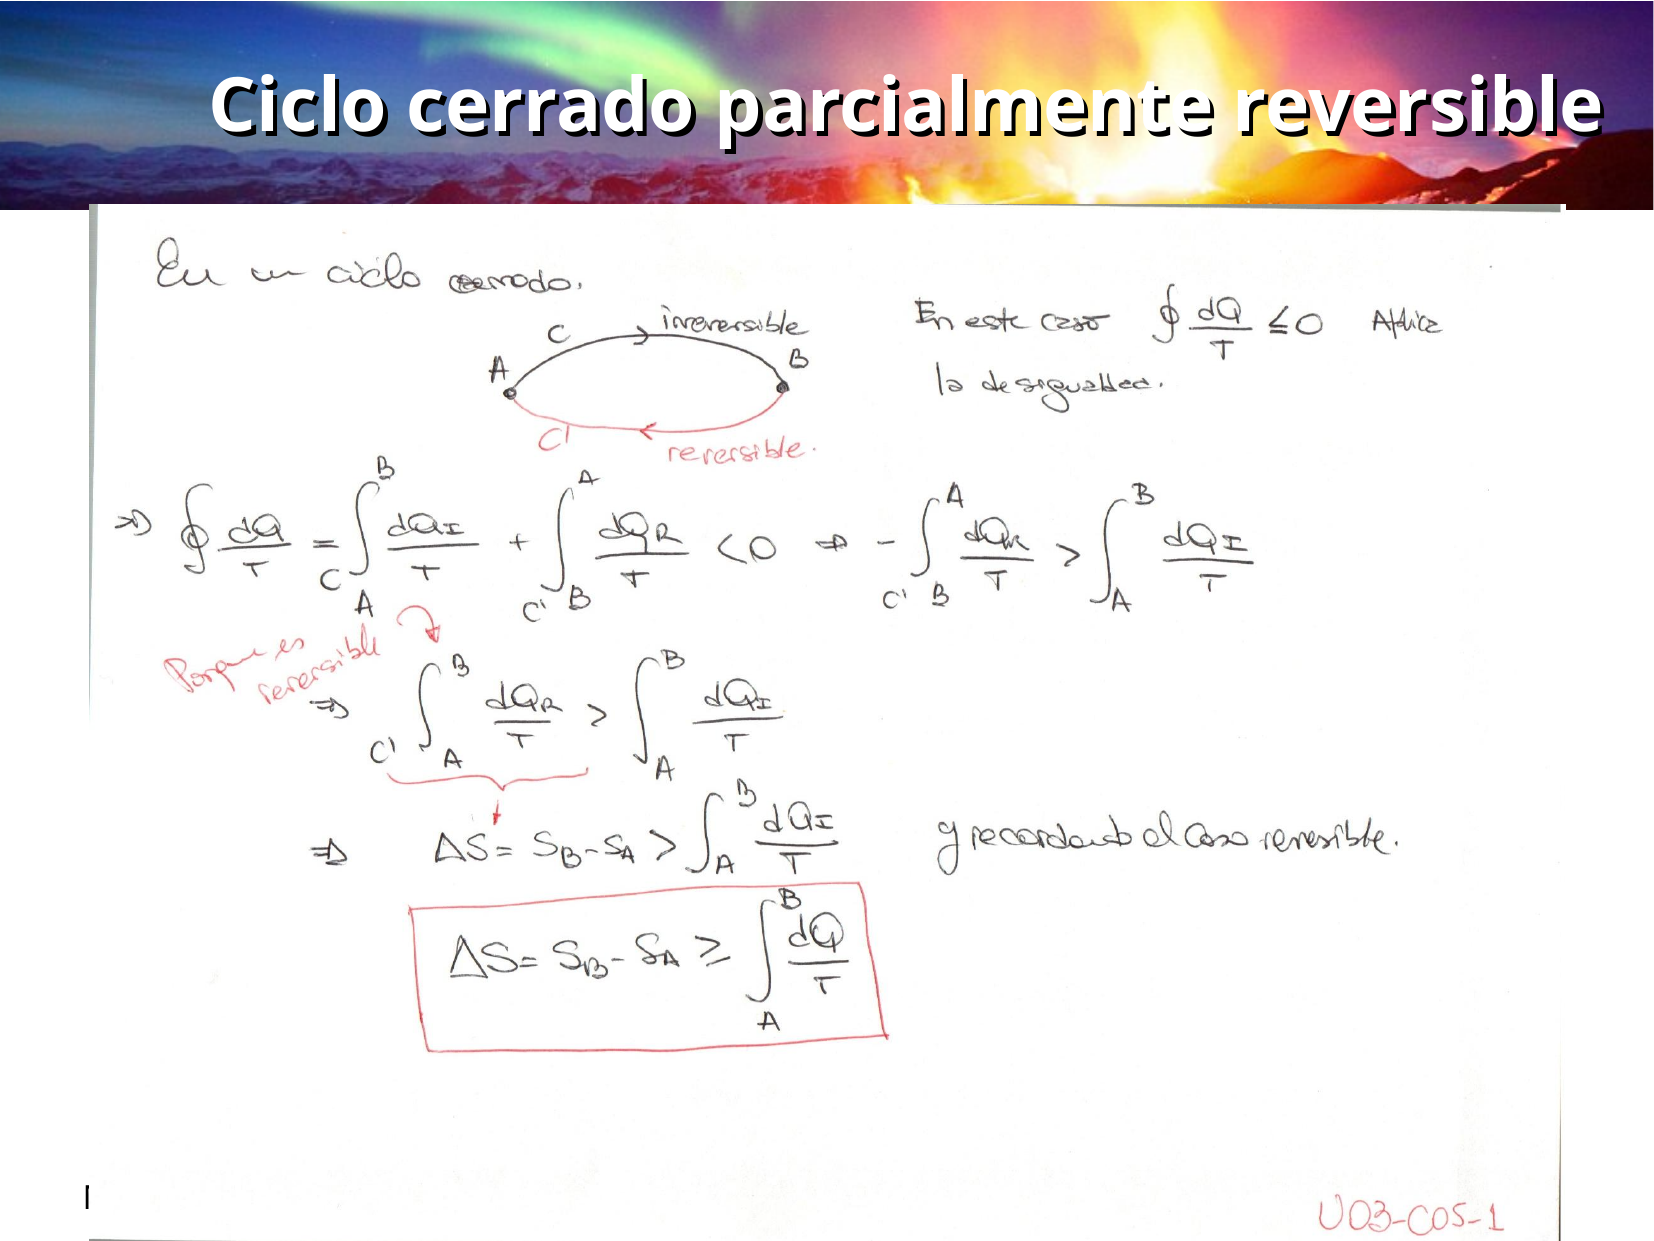

# Ciclo cerrado parcialmente reversible
May 07, 2019
H. Asorey - F3B 2019
9